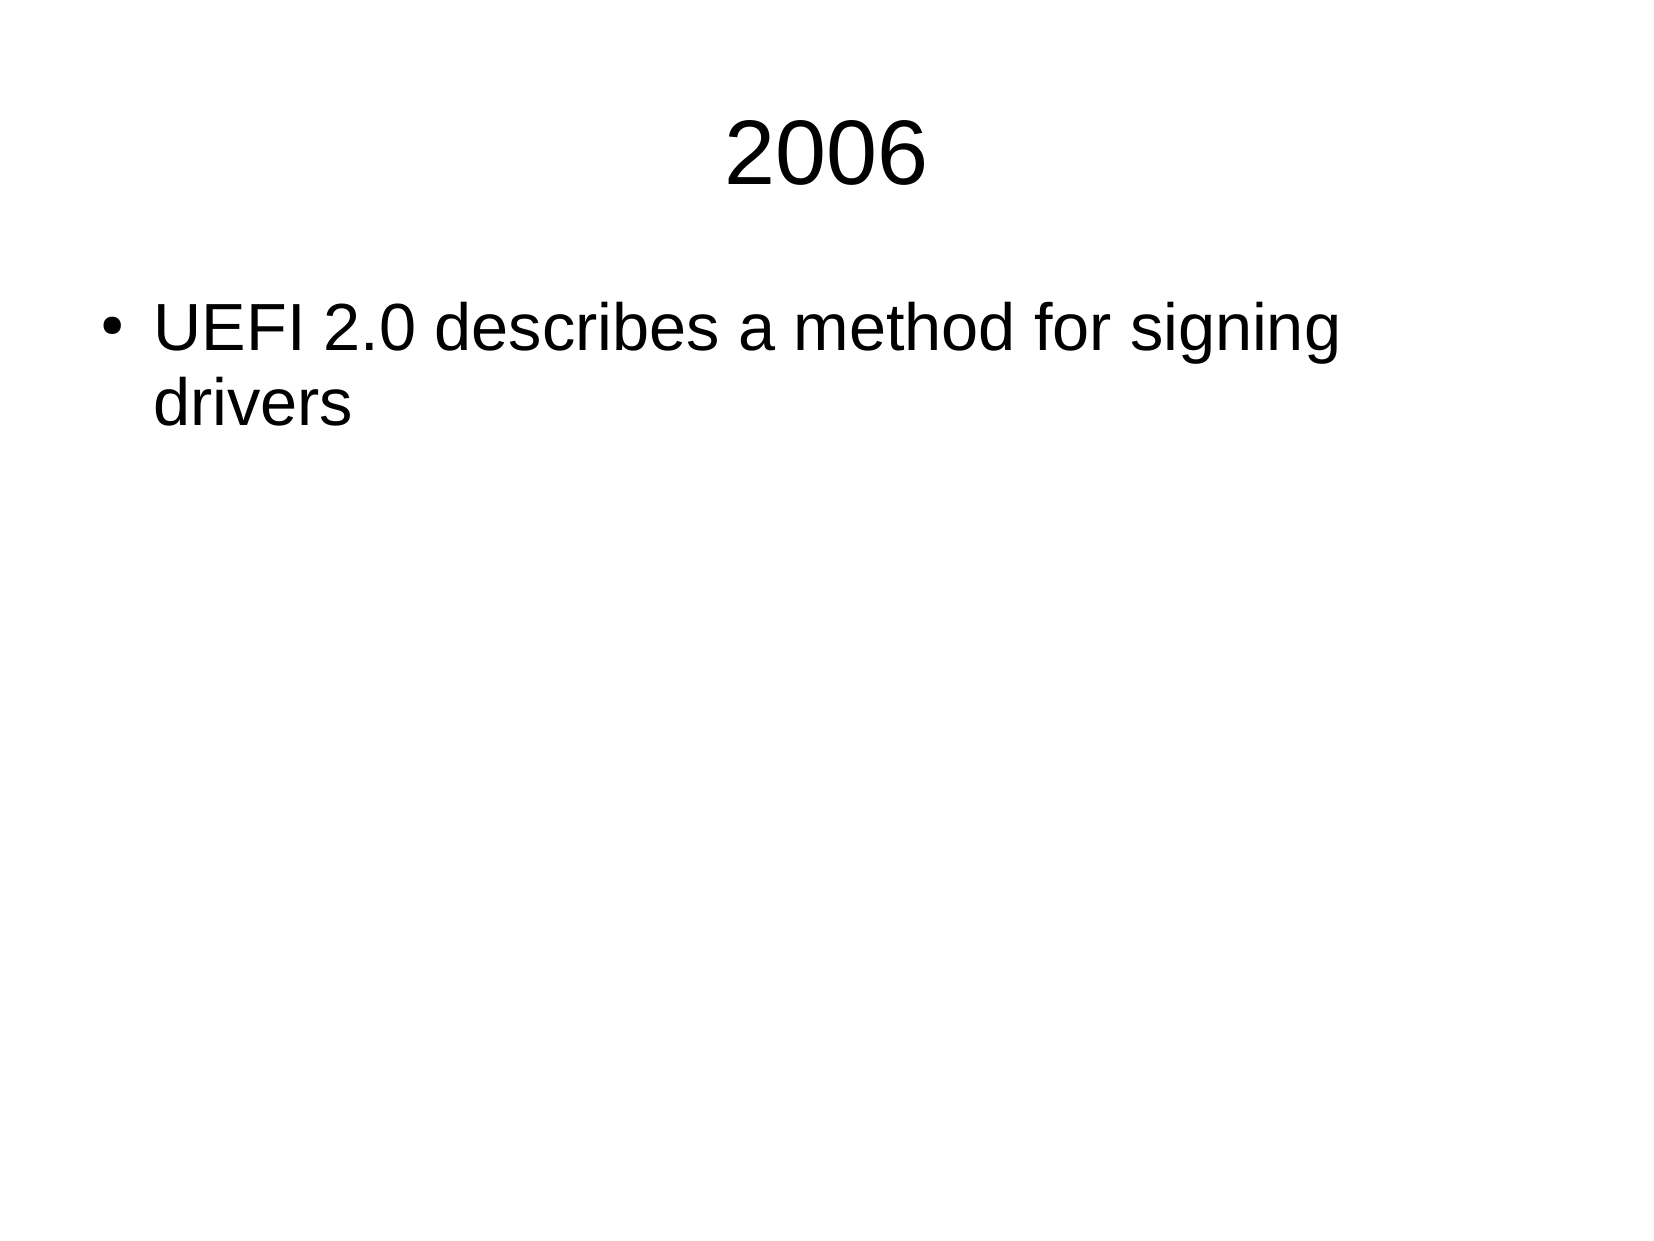

# 2006
UEFI 2.0 describes a method for signing drivers